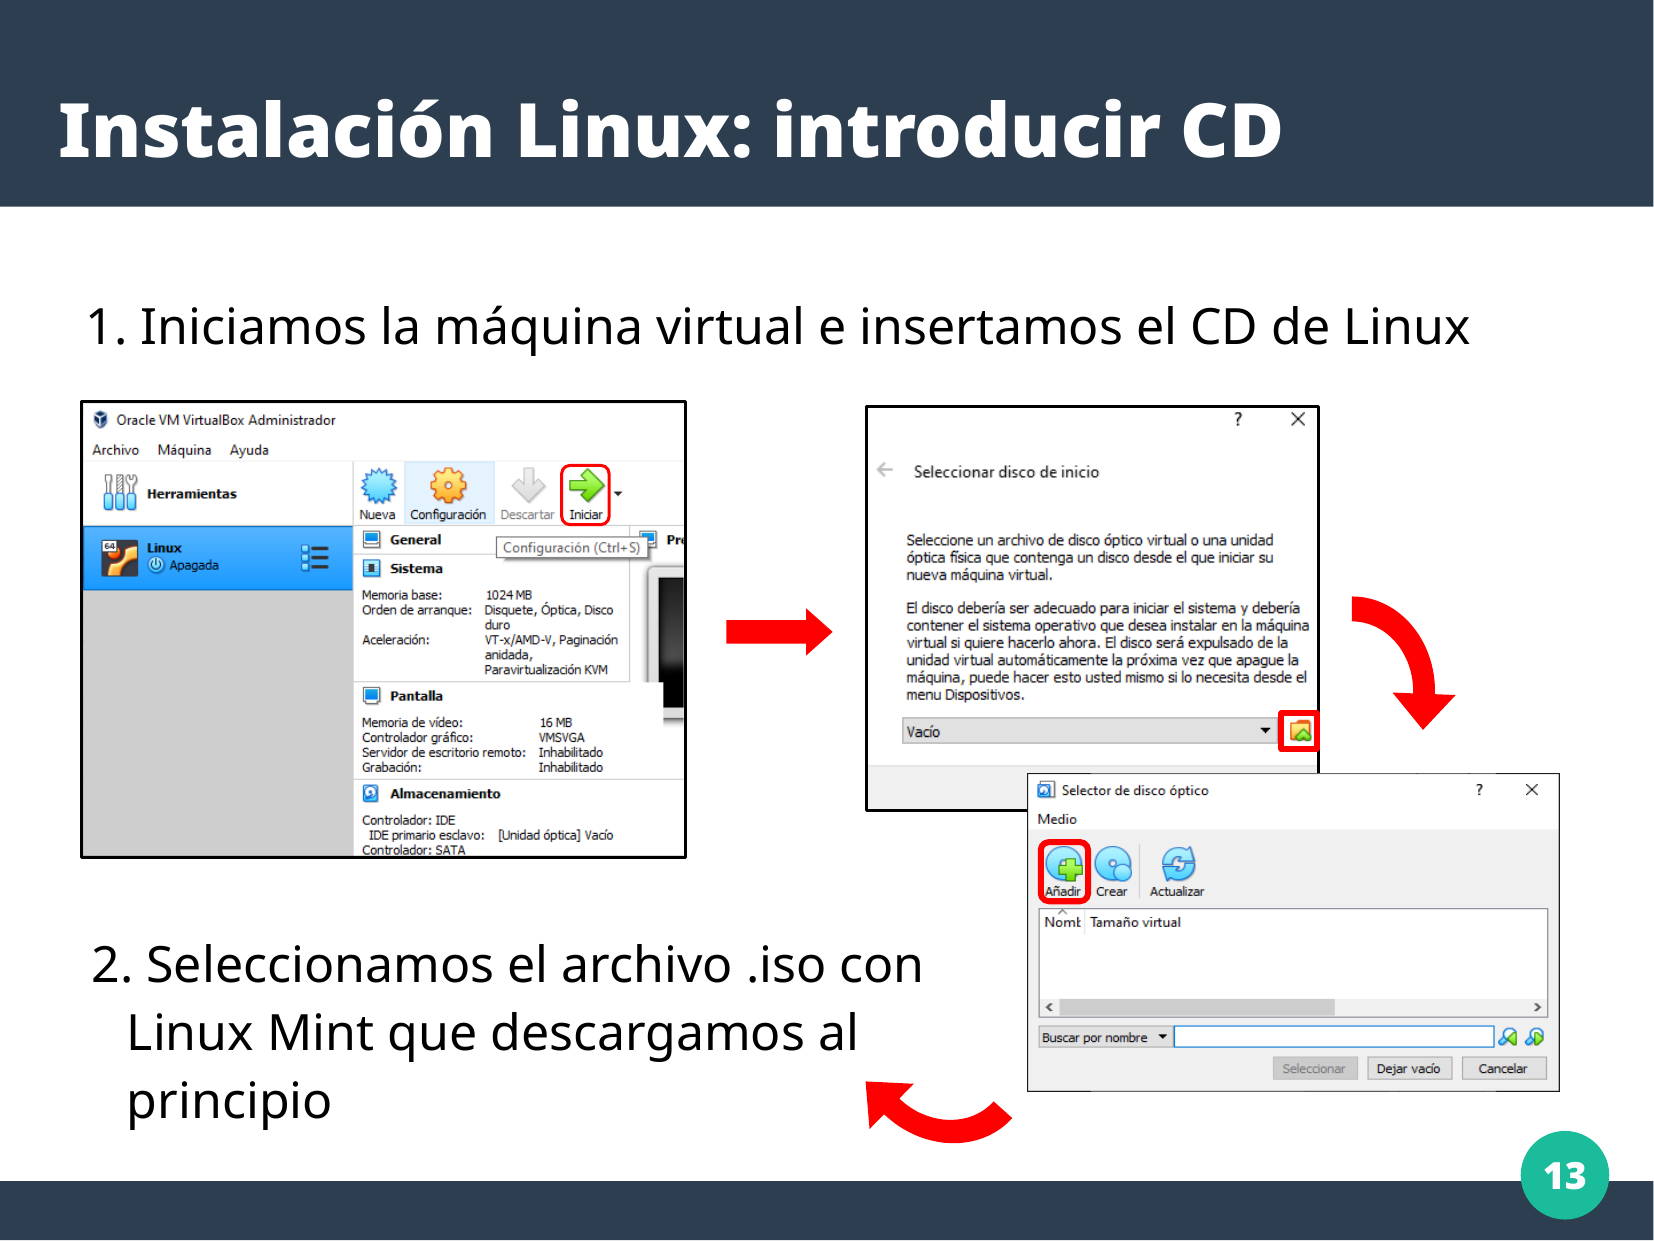

# Instalación Linux: introducir CD
1. Iniciamos la máquina virtual e insertamos el CD de Linux
 Seleccionamos el archivo .iso con Linux Mint que descargamos al principio
13